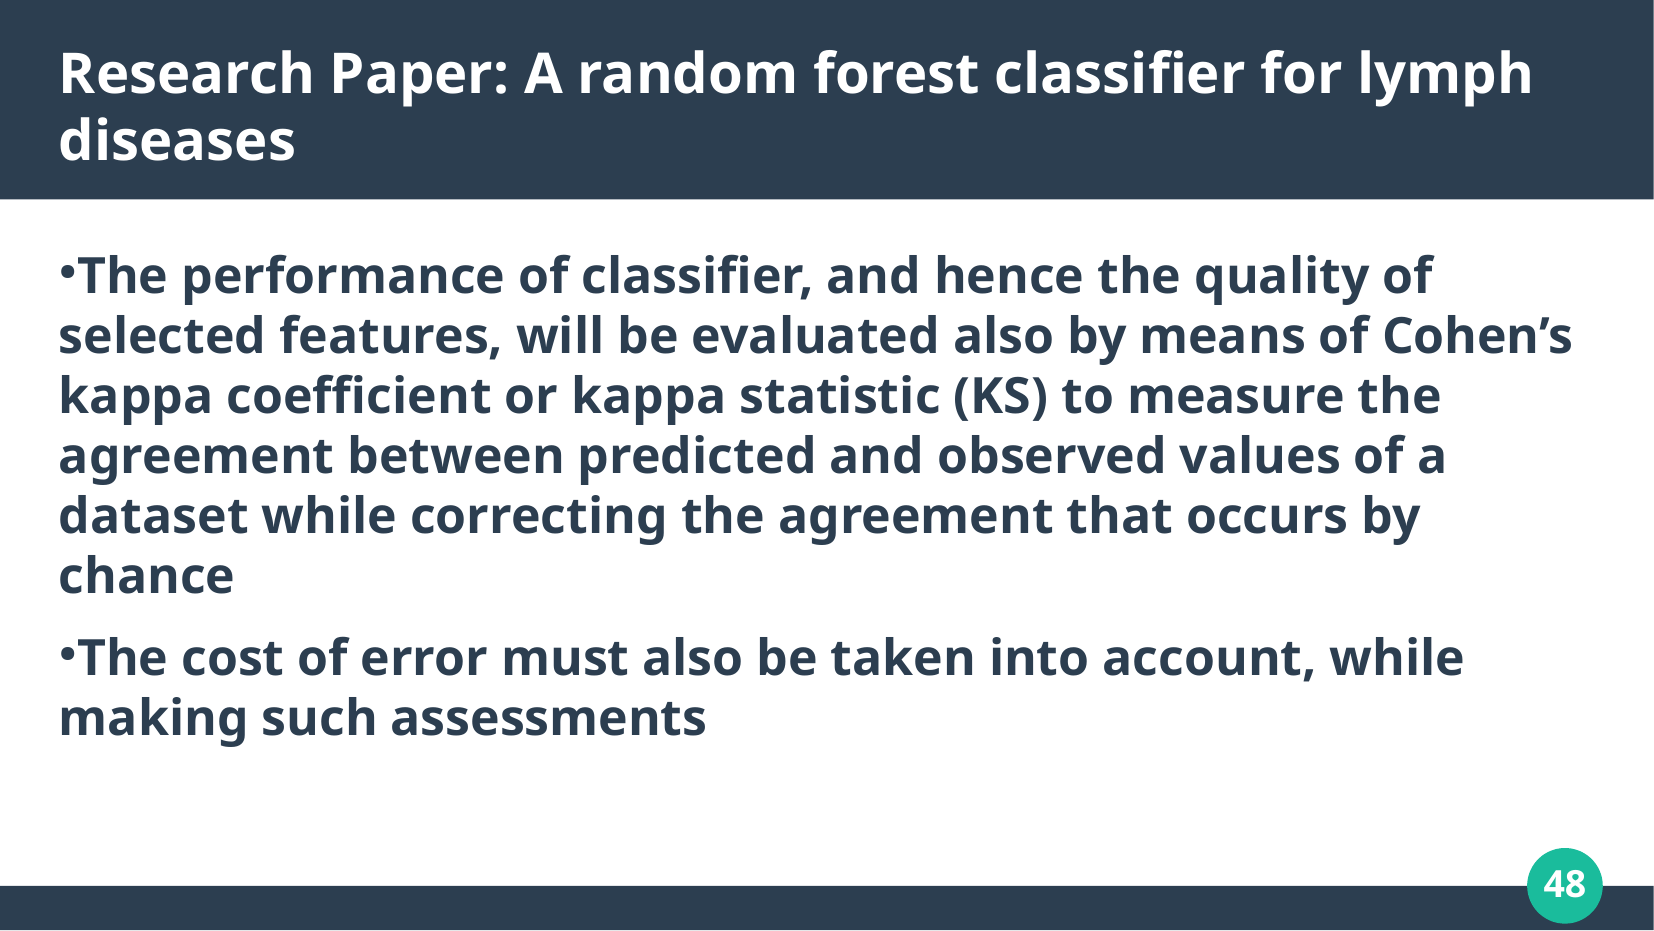

# Research Paper: A random forest classifier for lymph diseases
The performance of classifier, and hence the quality of selected features, will be evaluated also by means of Cohen’s kappa coefficient or kappa statistic (KS) to measure the agreement between predicted and observed values of a dataset while correcting the agreement that occurs by chance
The cost of error must also be taken into account, while making such assessments